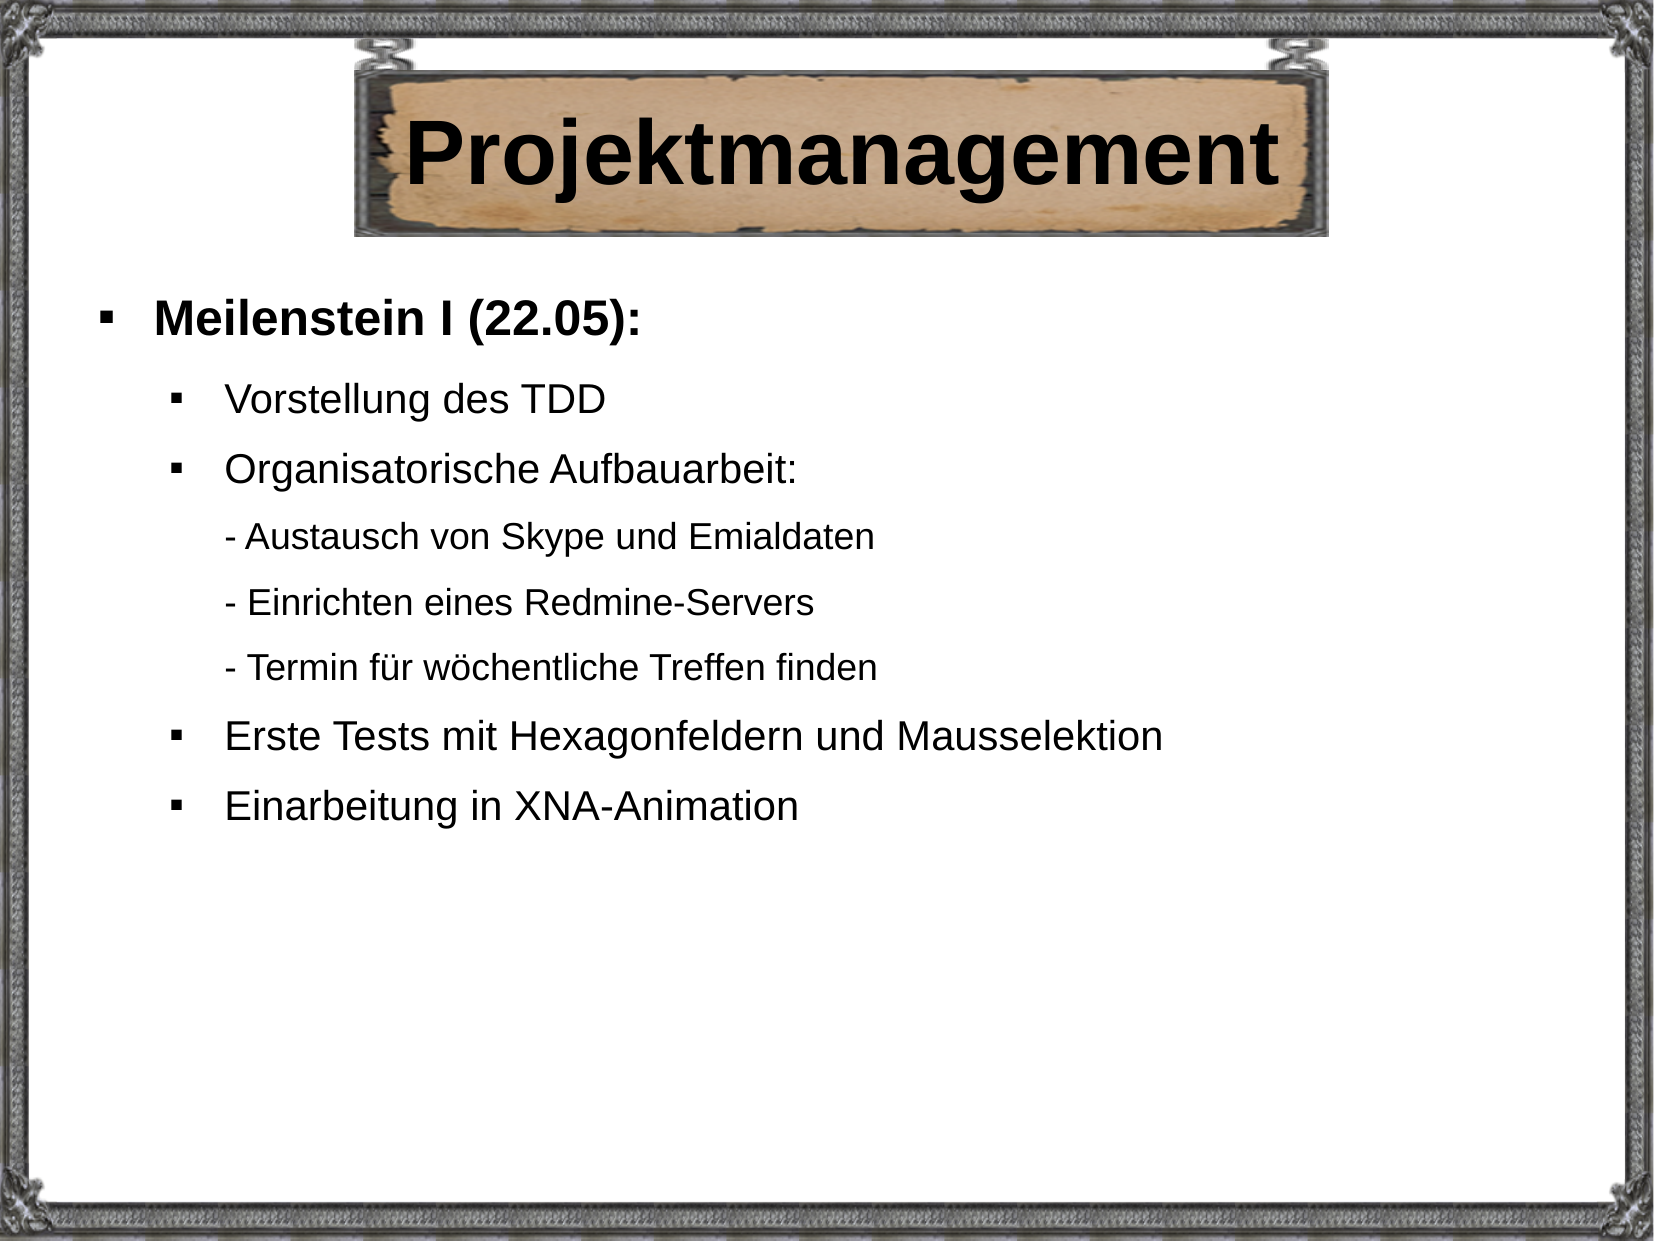

# Projektmanagement
Meilenstein I (22.05):
Vorstellung des TDD
Organisatorische Aufbauarbeit:
- Austausch von Skype und Emialdaten
- Einrichten eines Redmine-Servers
- Termin für wöchentliche Treffen finden
Erste Tests mit Hexagonfeldern und Mausselektion
Einarbeitung in XNA-Animation